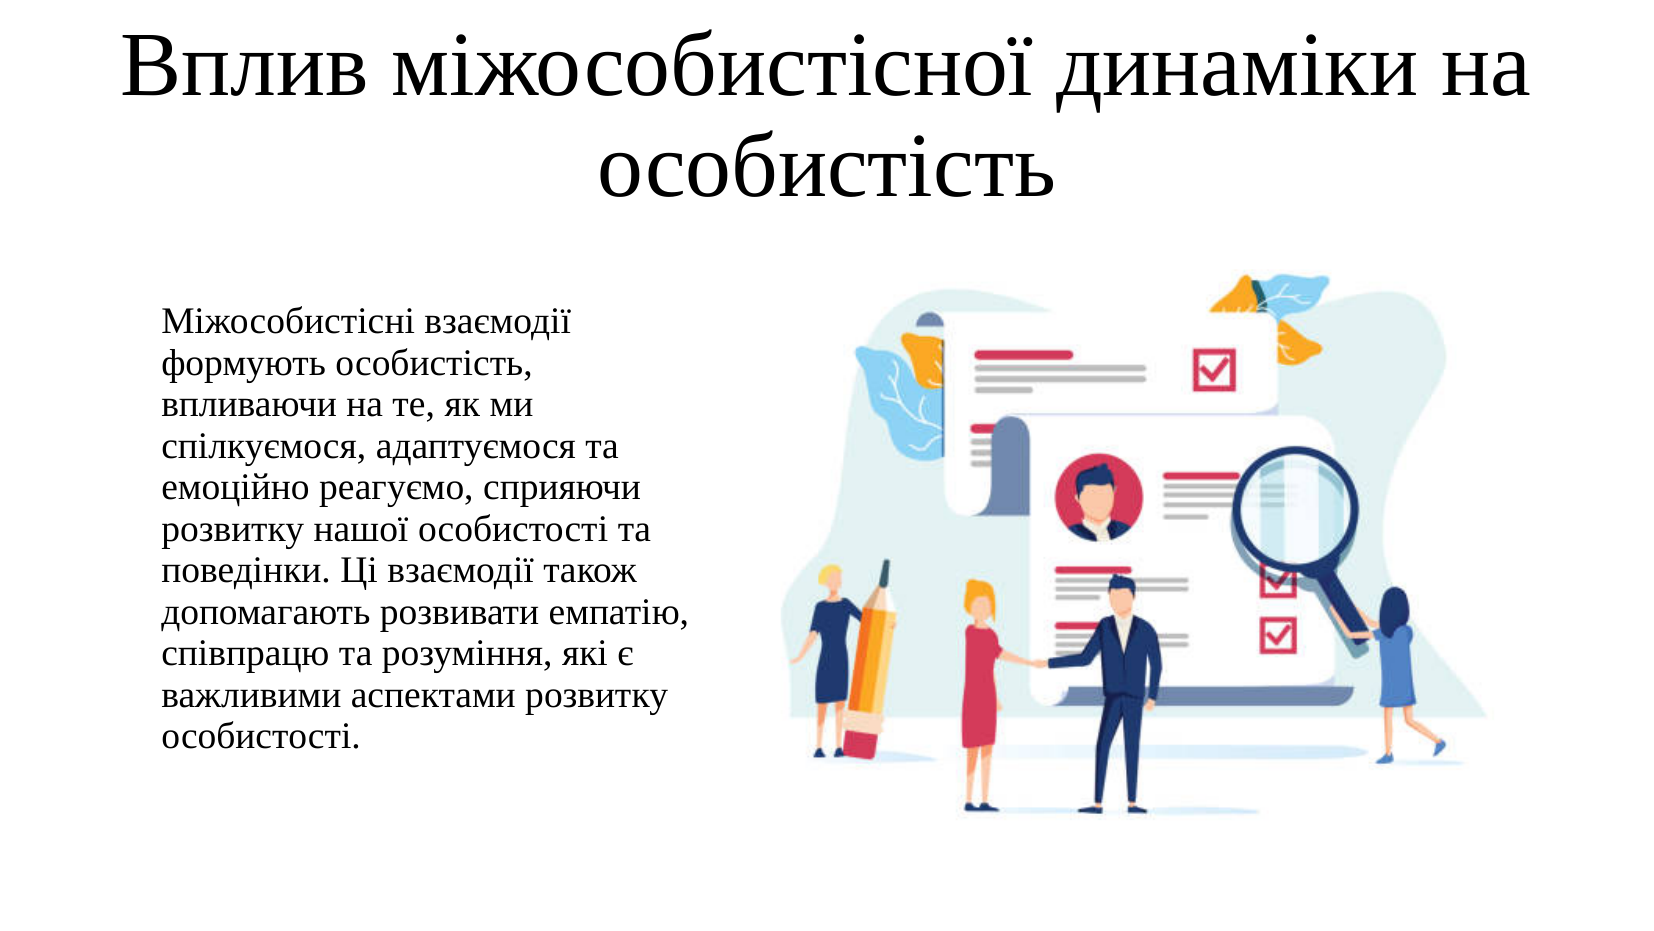

# Вплив міжособистісної динаміки на особистість
Міжособистісні взаємодії формують особистість, впливаючи на те, як ми спілкуємося, адаптуємося та емоційно реагуємо, сприяючи розвитку нашої особистості та поведінки. Ці взаємодії також допомагають розвивати емпатію, співпрацю та розуміння, які є важливими аспектами розвитку особистості.